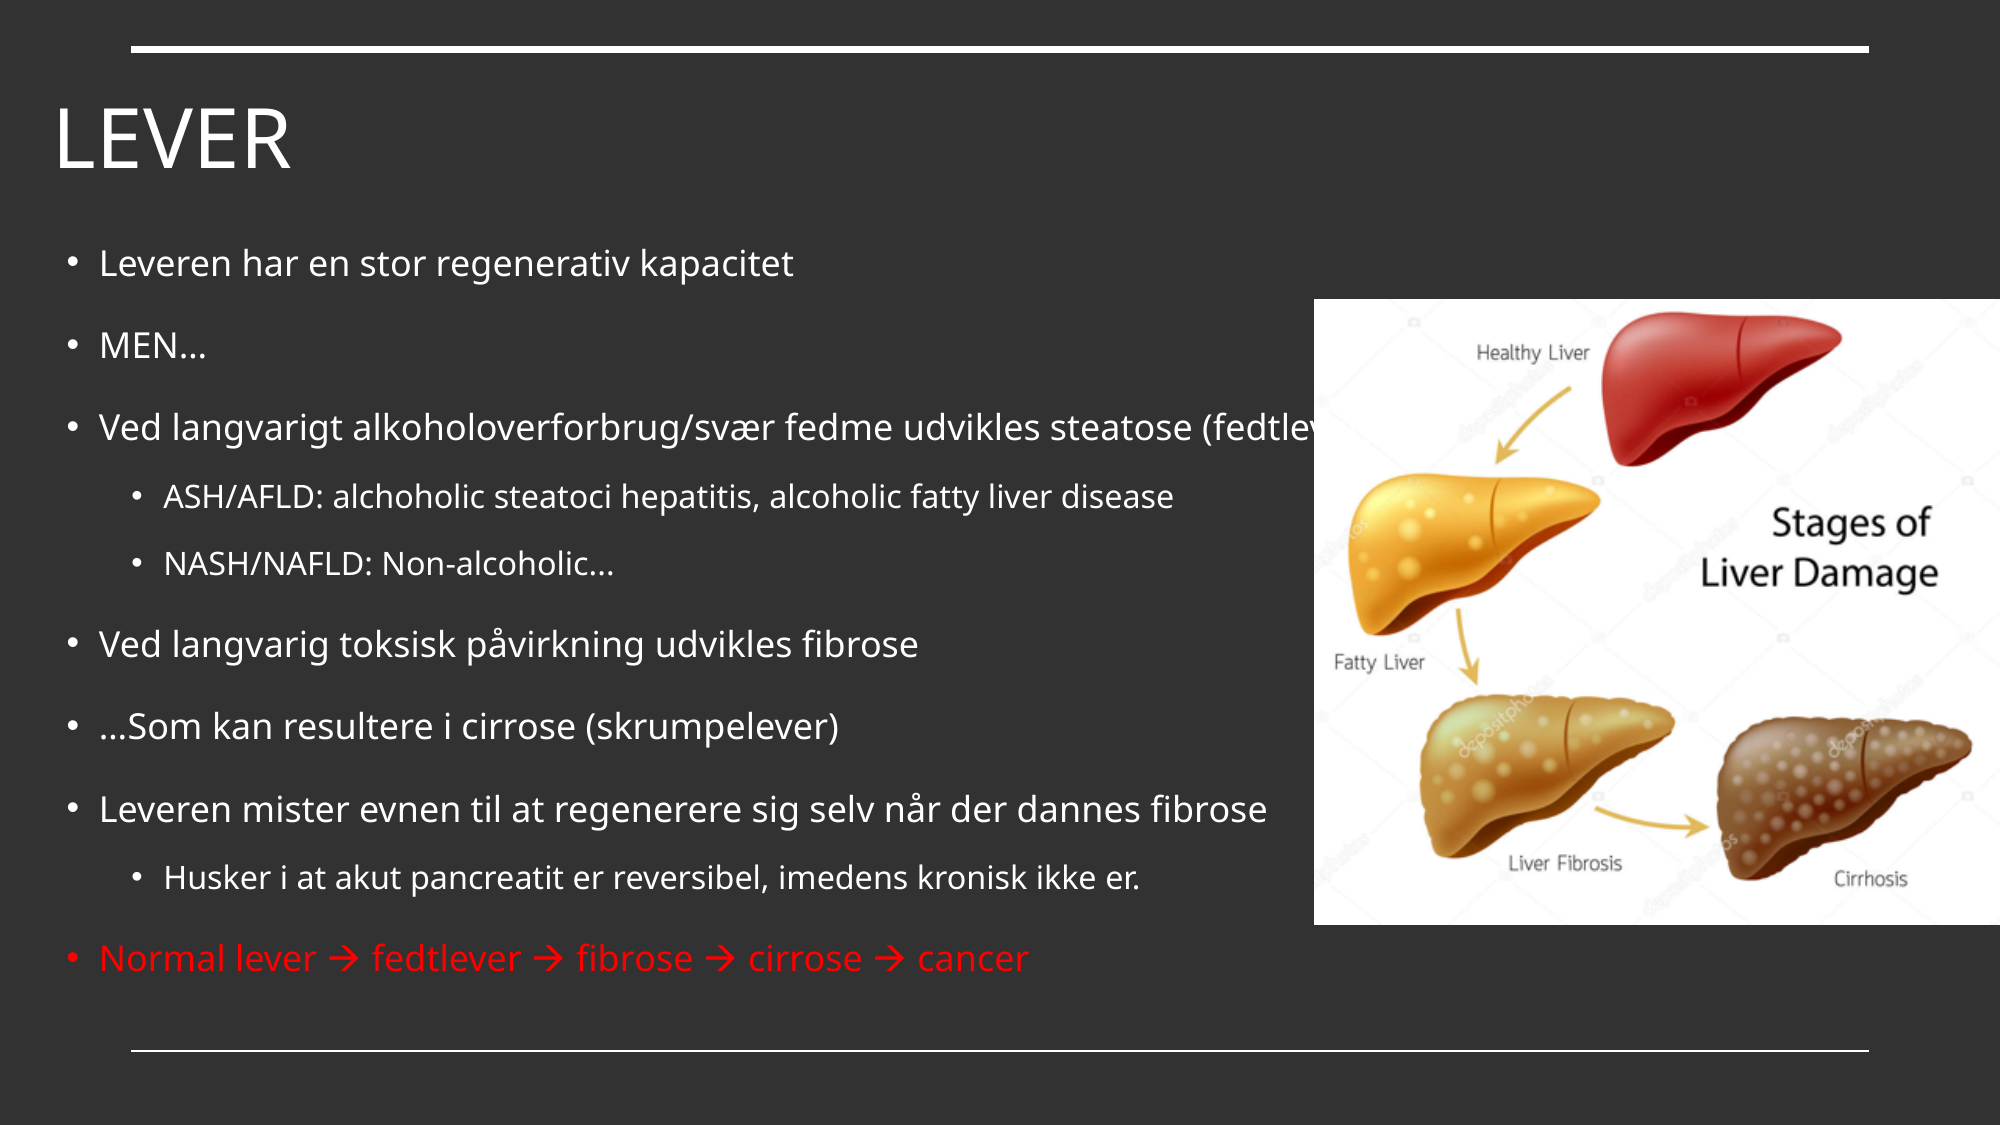

# Lever
Leveren har en stor regenerativ kapacitet
MEN…
Ved langvarigt alkoholoverforbrug/svær fedme udvikles steatose (fedtlever)
ASH/AFLD: alchoholic steatoci hepatitis, alcoholic fatty liver disease
NASH/NAFLD: Non-alcoholic...
Ved langvarig toksisk påvirkning udvikles fibrose
…Som kan resultere i cirrose (skrumpelever)
Leveren mister evnen til at regenerere sig selv når der dannes fibrose
Husker i at akut pancreatit er reversibel, imedens kronisk ikke er.
Normal lever  fedtlever  fibrose  cirrose  cancer